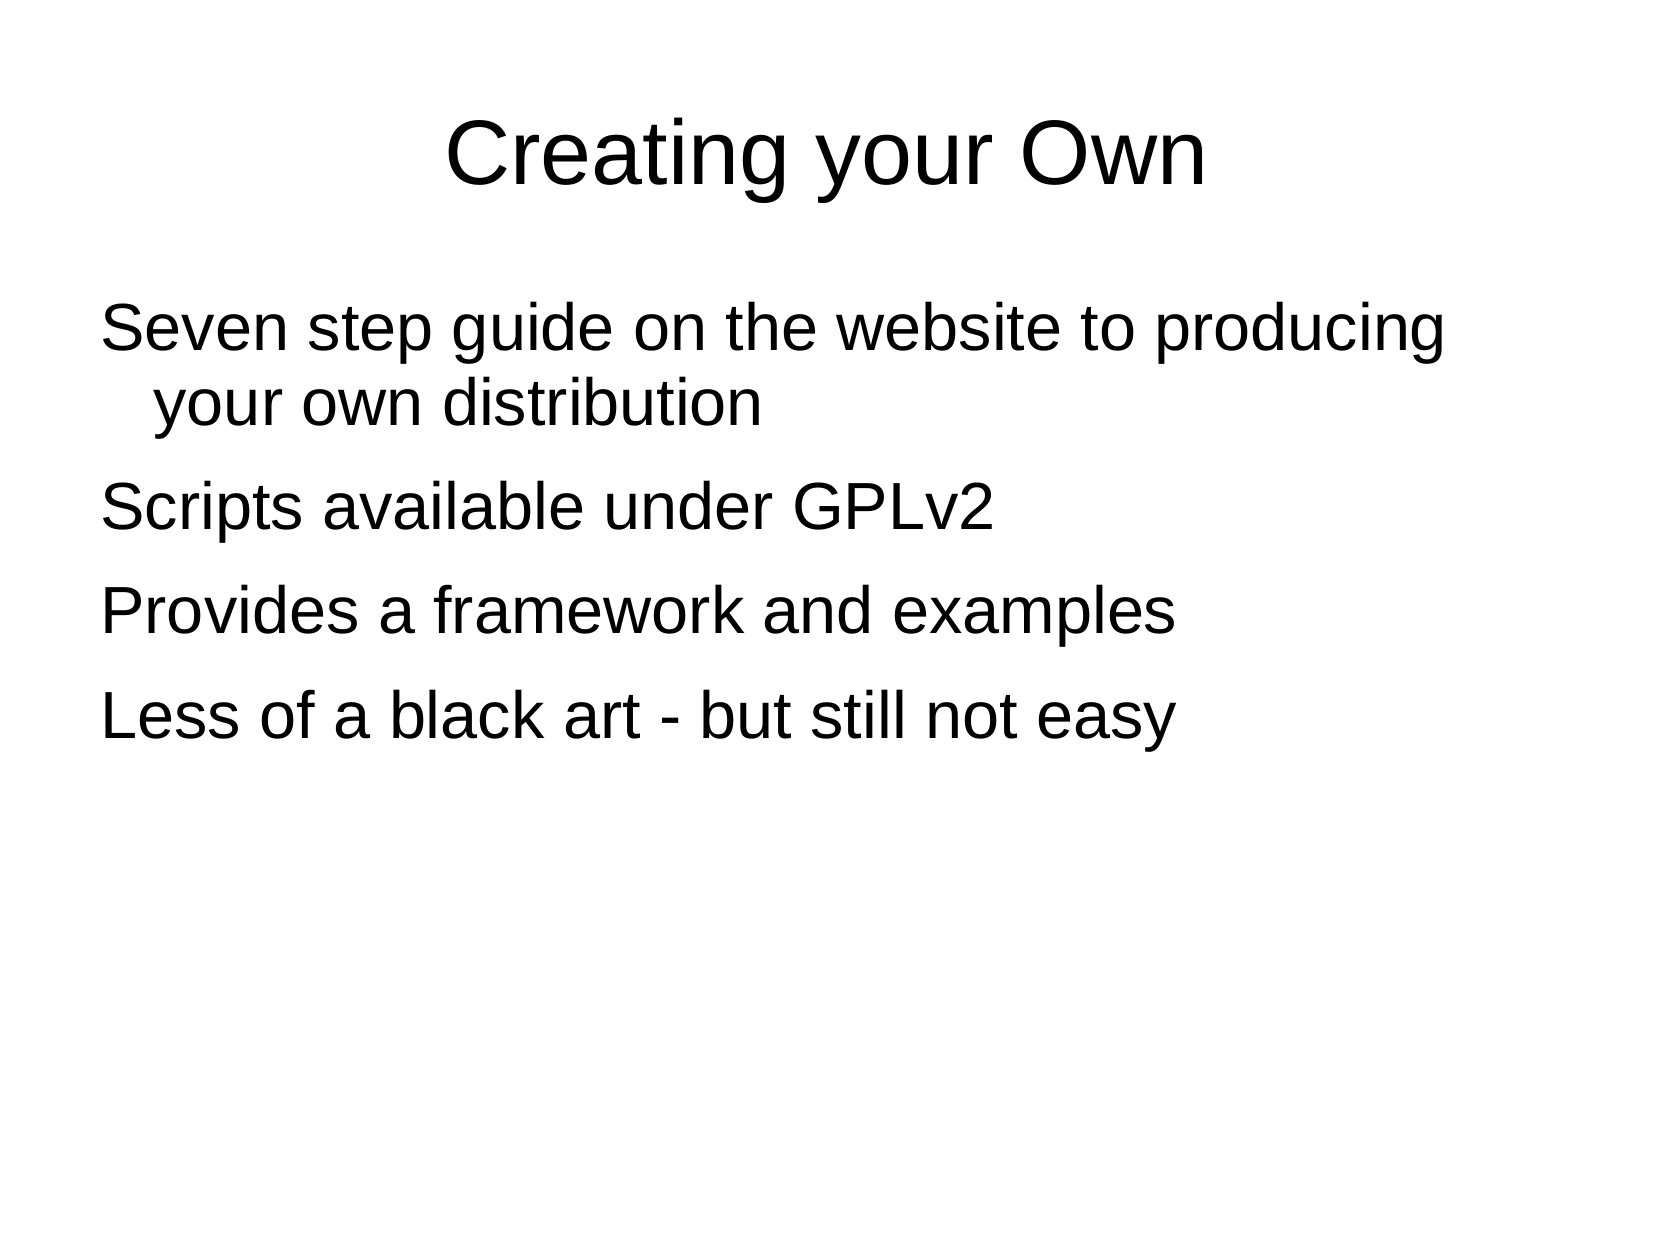

# Creating your Own
Seven step guide on the website to producing your own distribution
Scripts available under GPLv2
Provides a framework and examples
Less of a black art - but still not easy